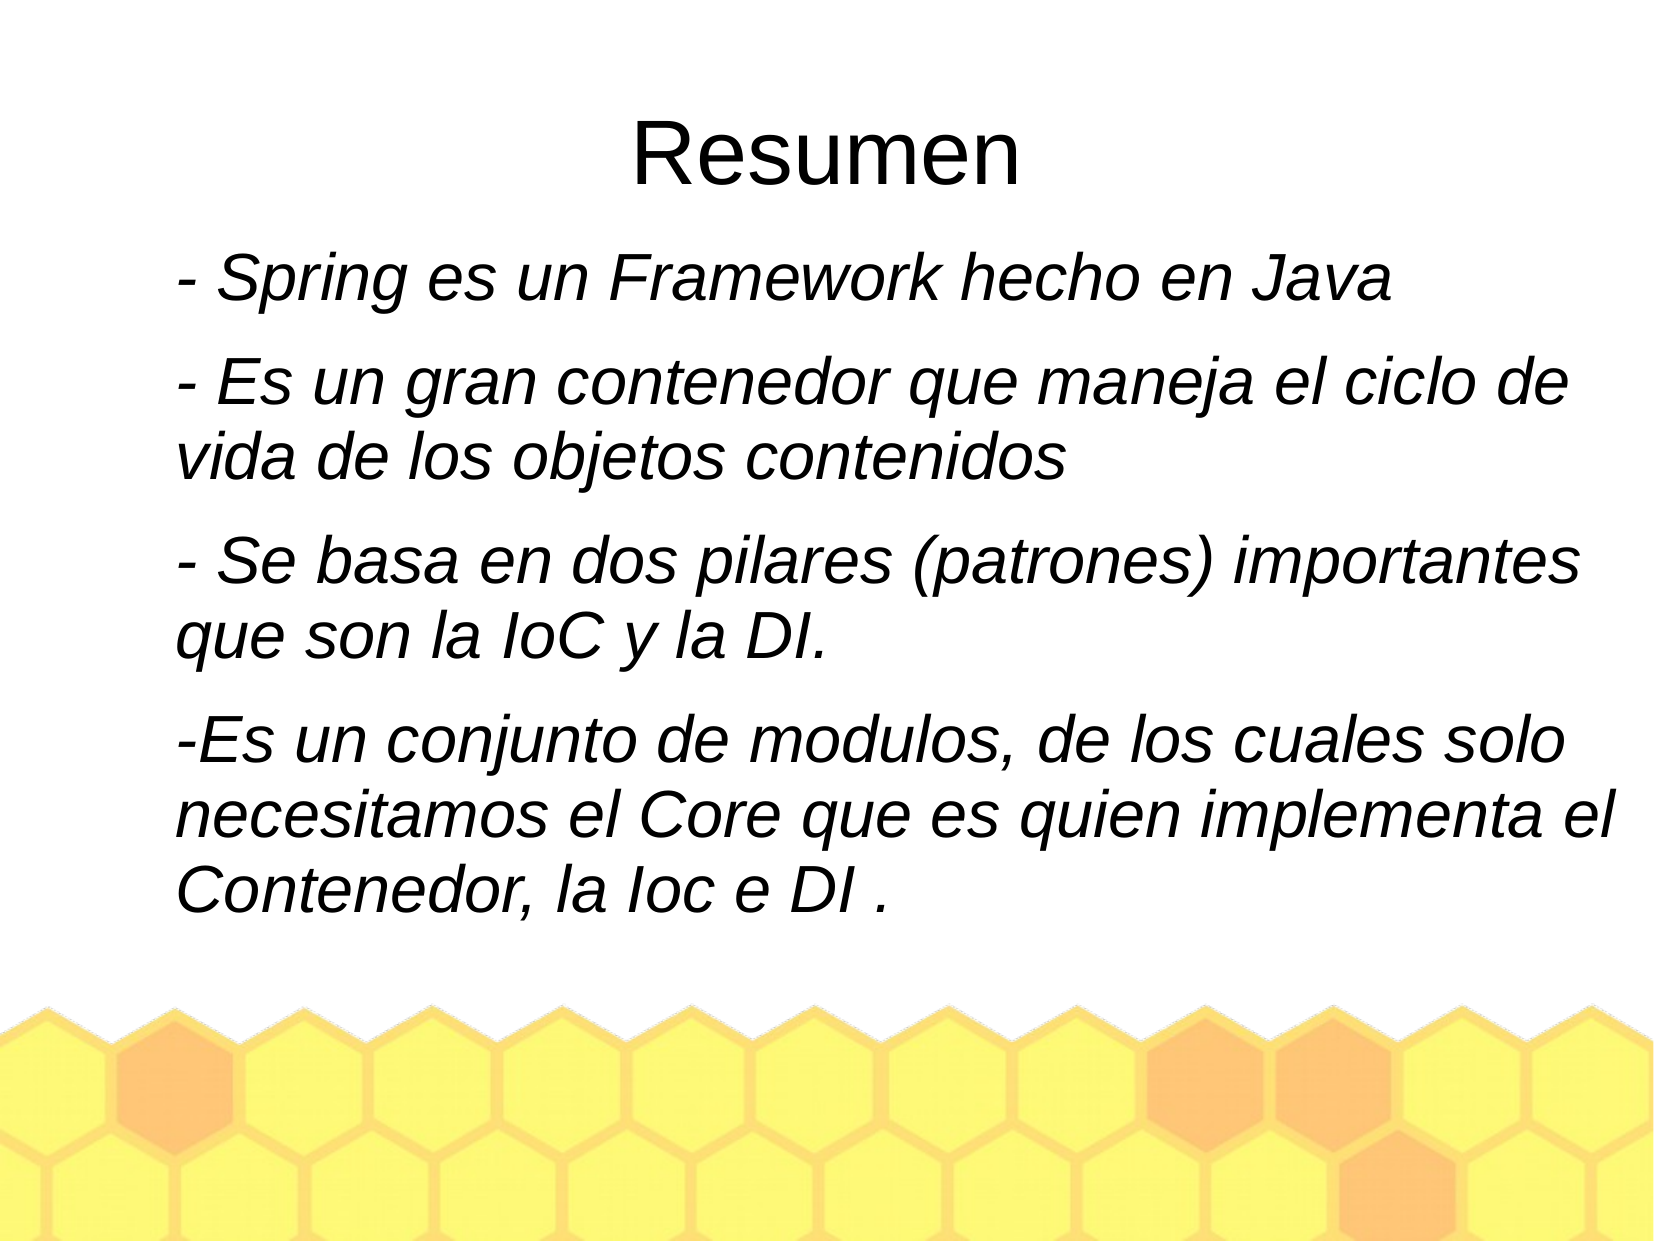

# Resumen
- Spring es un Framework hecho en Java
- Es un gran contenedor que maneja el ciclo de vida de los objetos contenidos
- Se basa en dos pilares (patrones) importantes que son la IoC y la DI.
-Es un conjunto de modulos, de los cuales solo necesitamos el Core que es quien implementa el Contenedor, la Ioc e DI .